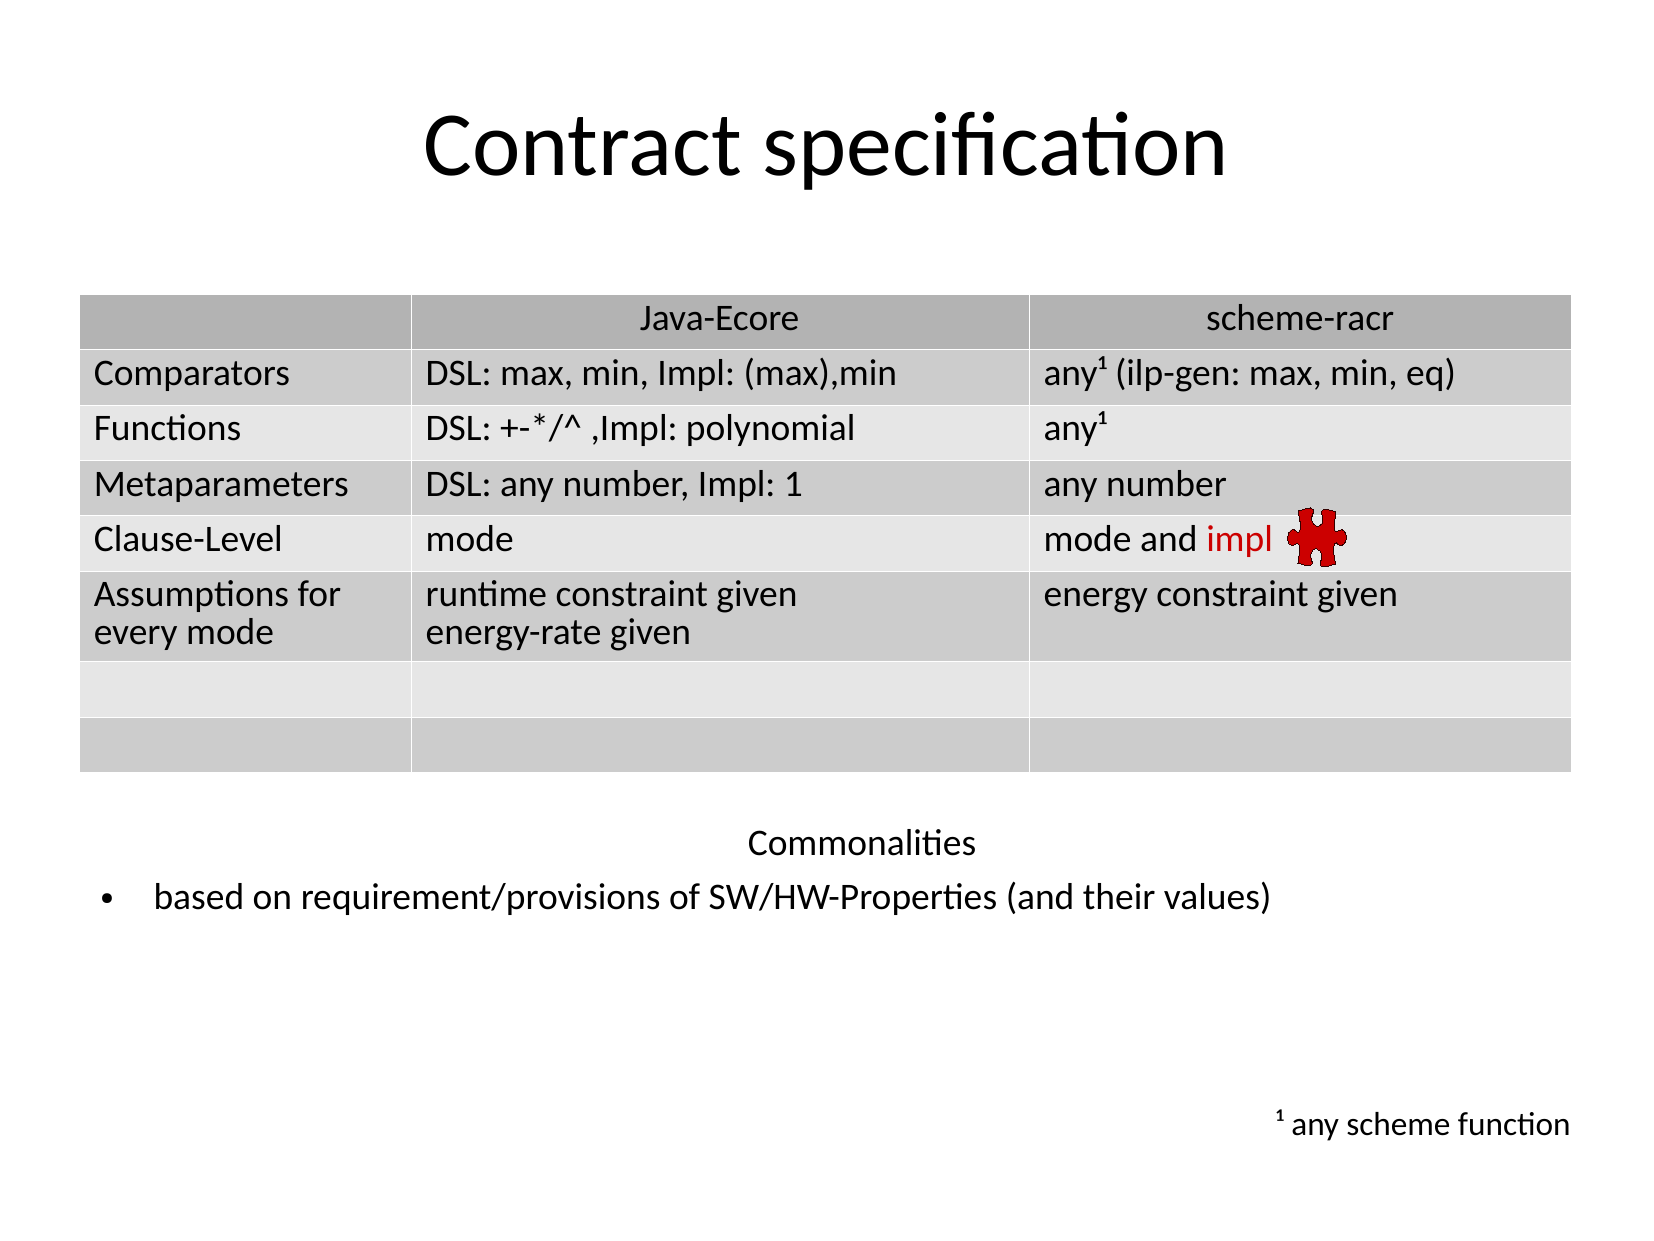

# Contract specification
| | Java-Ecore | scheme-racr |
| --- | --- | --- |
| Comparators | DSL: max, min, Impl: (max),min | any¹ (ilp-gen: max, min, eq) |
| Functions | DSL: +-\*/^ ,Impl: polynomial | any¹ |
| Metaparameters | DSL: any number, Impl: 1 | any number |
| Clause-Level | mode | mode and impl |
| Assumptions for every mode | runtime constraint given energy-rate given | energy constraint given |
| | | |
| | | |
Commonalities
based on requirement/provisions of SW/HW-Properties (and their values)
¹ any scheme function